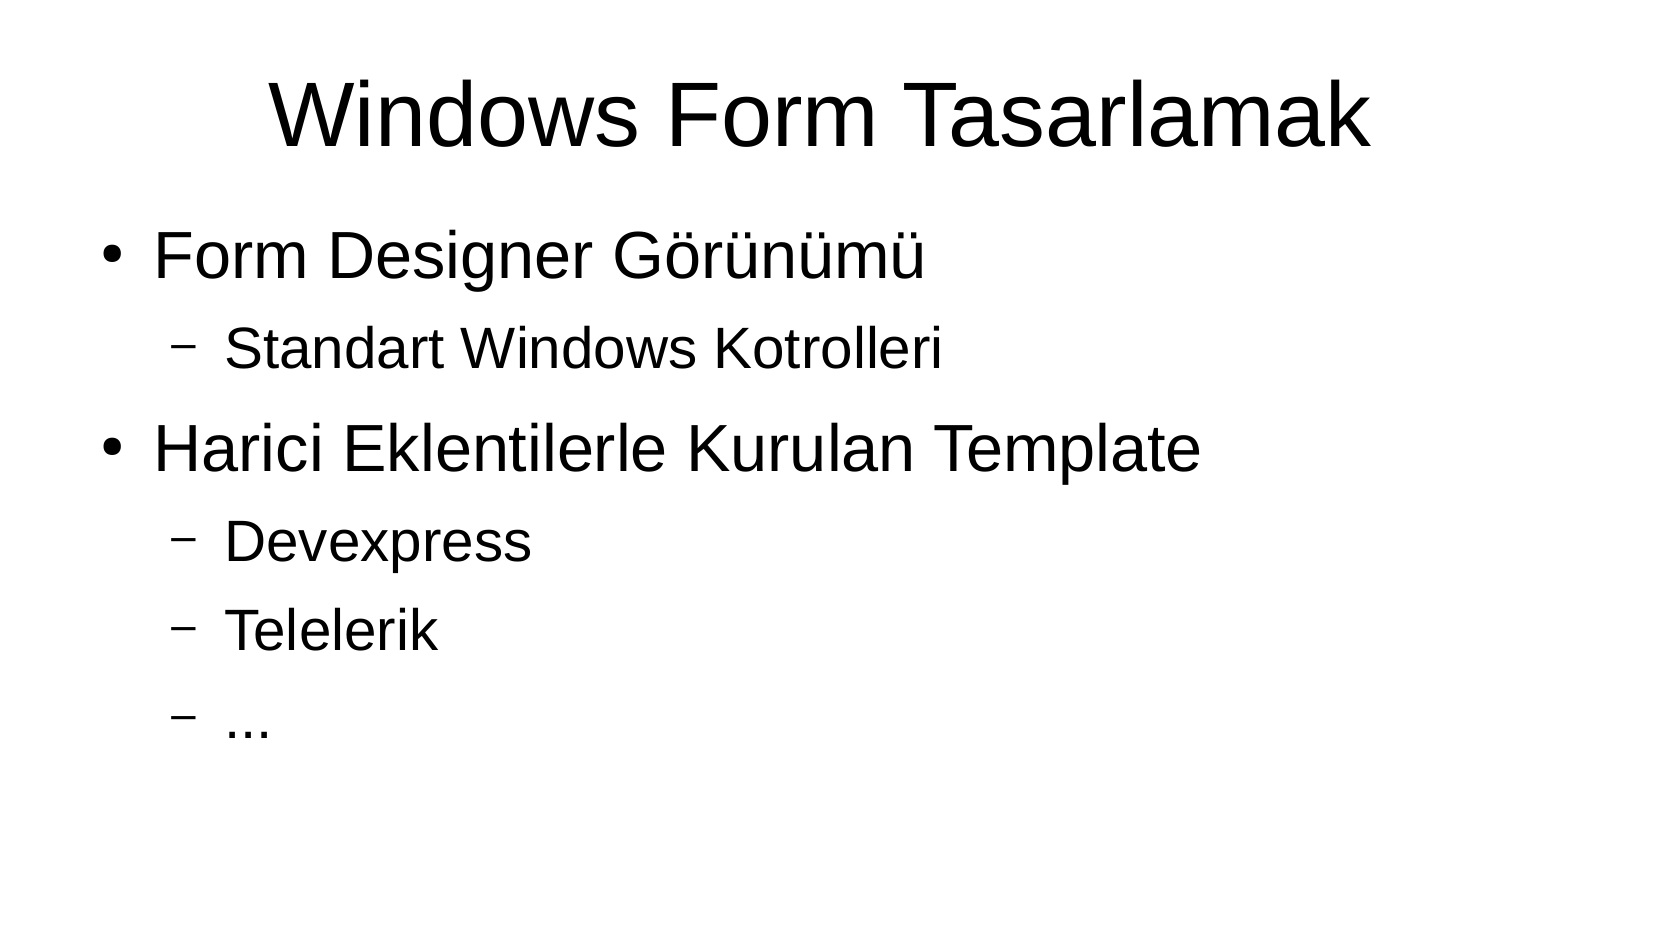

# Windows Form Tasarlamak
Form Designer Görünümü
Standart Windows Kotrolleri
Harici Eklentilerle Kurulan Template
Devexpress
Telelerik
...